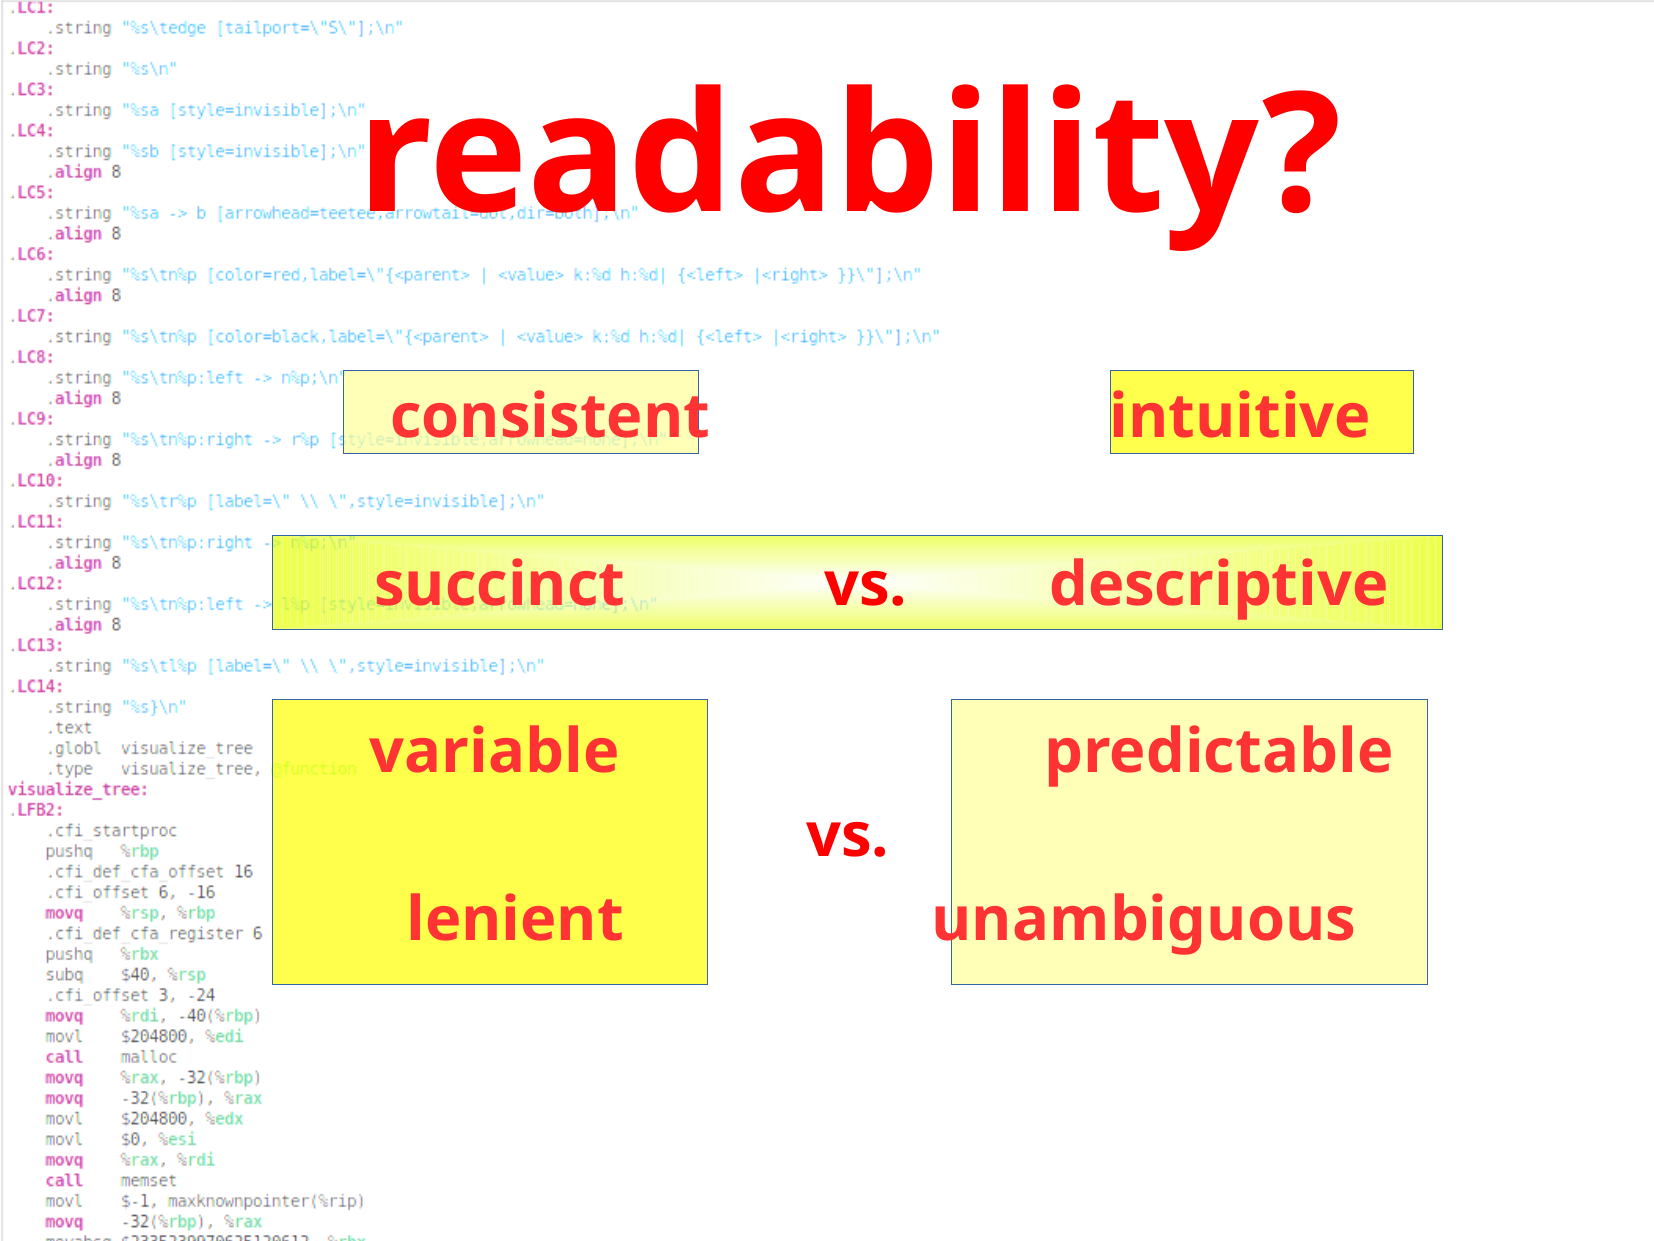

readability?
consistent intuitive
succinct			vs.		descriptive
variable						predictable
vs.
lenient					unambiguous